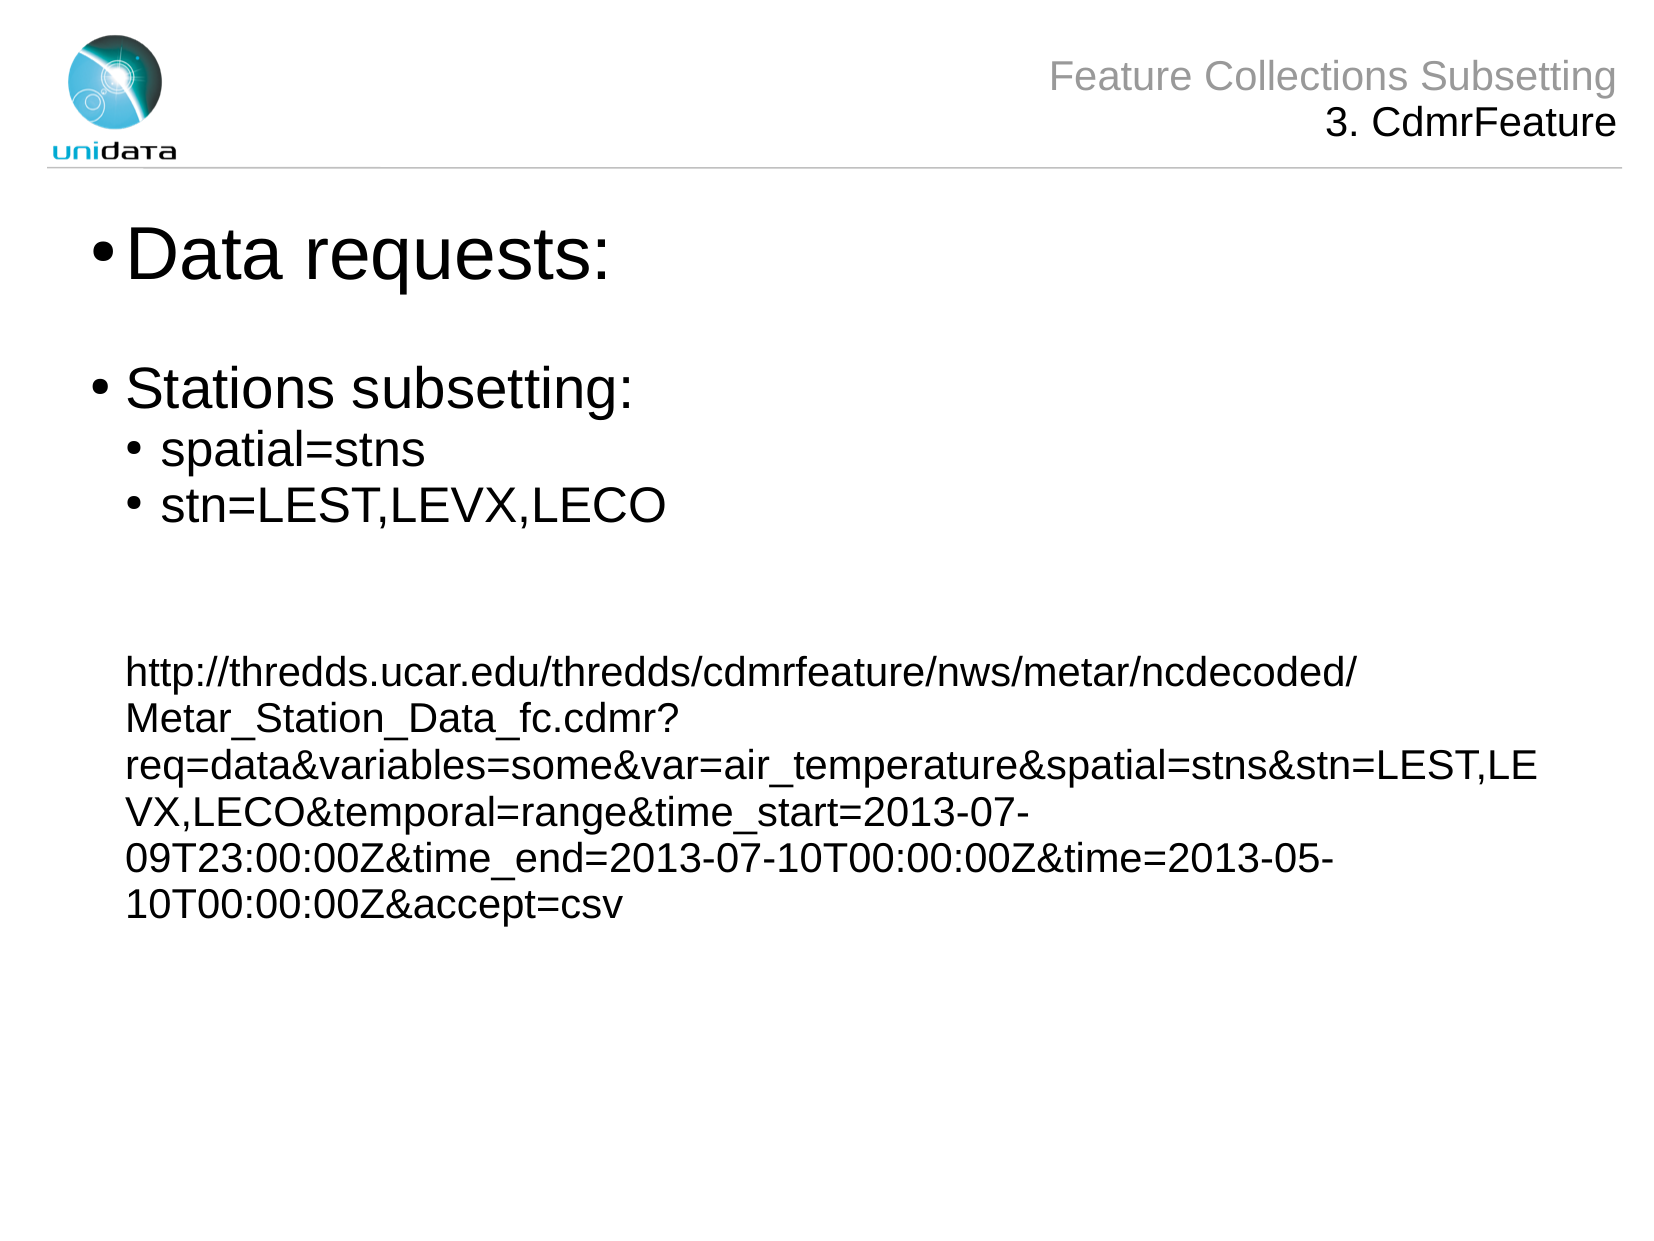

Feature Collections Subsetting
3. CdmrFeature
Data requests:
Stations subsetting:
spatial=stns
stn=LEST,LEVX,LECO
http://thredds.ucar.edu/thredds/cdmrfeature/nws/metar/ncdecoded/Metar_Station_Data_fc.cdmr?req=data&variables=some&var=air_temperature&spatial=stns&stn=LEST,LEVX,LECO&temporal=range&time_start=2013-07-09T23:00:00Z&time_end=2013-07-10T00:00:00Z&time=2013-05-10T00:00:00Z&accept=csv